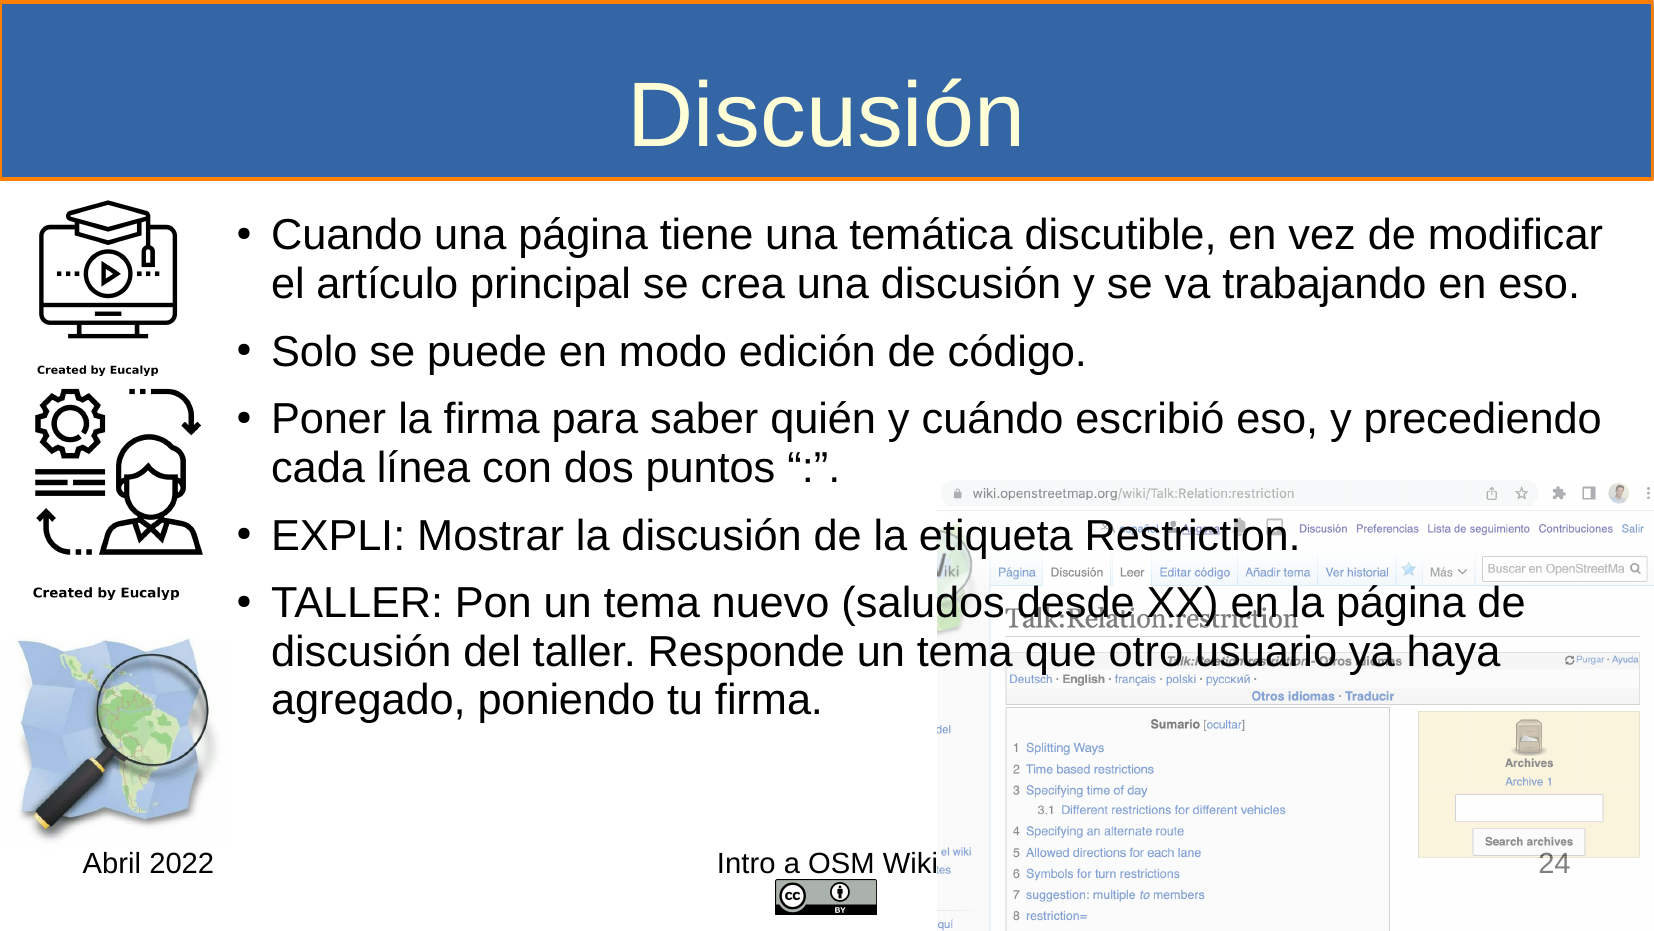

# Discusión
Cuando una página tiene una temática discutible, en vez de modificar el artículo principal se crea una discusión y se va trabajando en eso.
Solo se puede en modo edición de código.
Poner la firma para saber quién y cuándo escribió eso, y precediendo cada línea con dos puntos “:”.
EXPLI: Mostrar la discusión de la etiqueta Restriction.
TALLER: Pon un tema nuevo (saludos desde XX) en la página de discusión del taller. Responde un tema que otro usuario ya haya agregado, poniendo tu firma.
Abril 2022
Intro a OSM Wiki
24